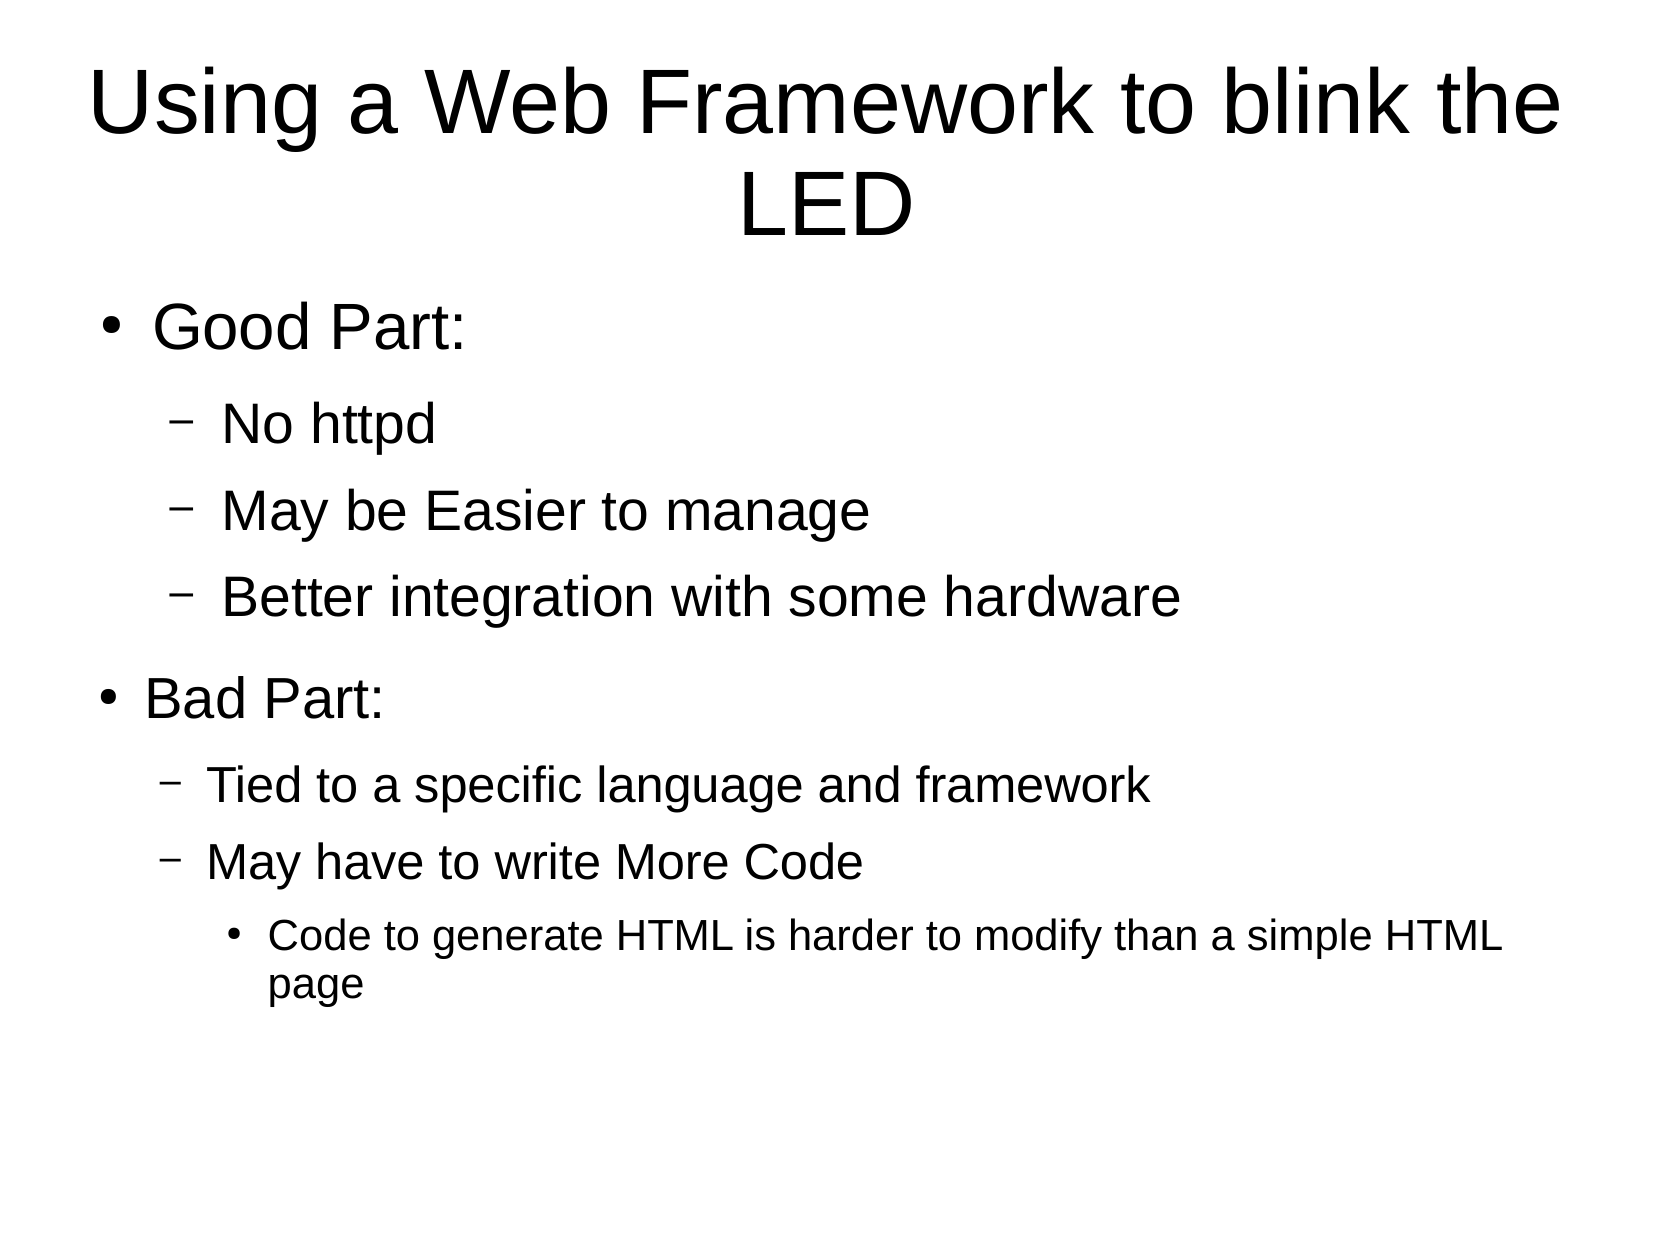

# Using a Web Framework to blink the LED
Good Part:
No httpd
May be Easier to manage
Better integration with some hardware
Bad Part:
Tied to a specific language and framework
May have to write More Code
Code to generate HTML is harder to modify than a simple HTML page